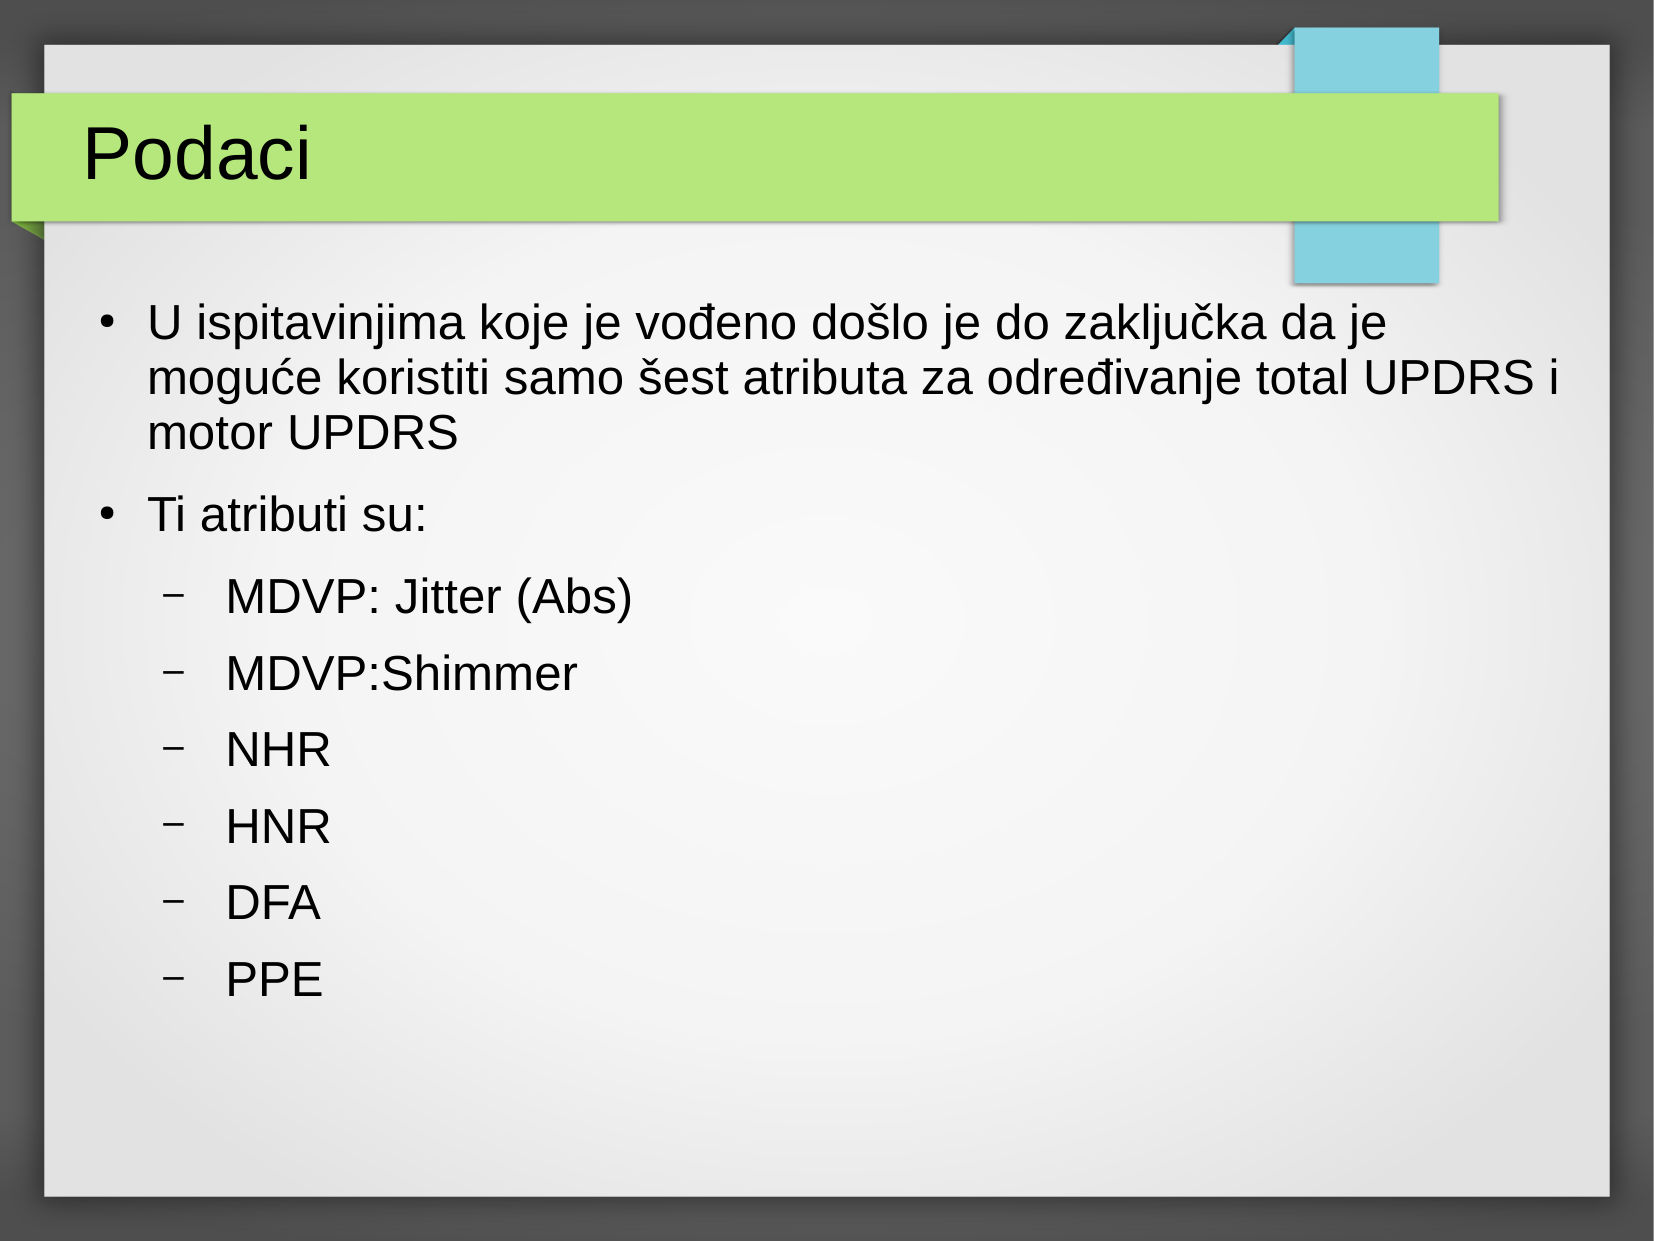

# Podaci
U ispitavinjima koje je vođeno došlo je do zaključka da je moguće koristiti samo šest atributa za određivanje total UPDRS i motor UPDRS
Ti atributi su:
 MDVP: Jitter (Abs)
 MDVP:Shimmer
 NHR
 HNR
 DFA
 PPE